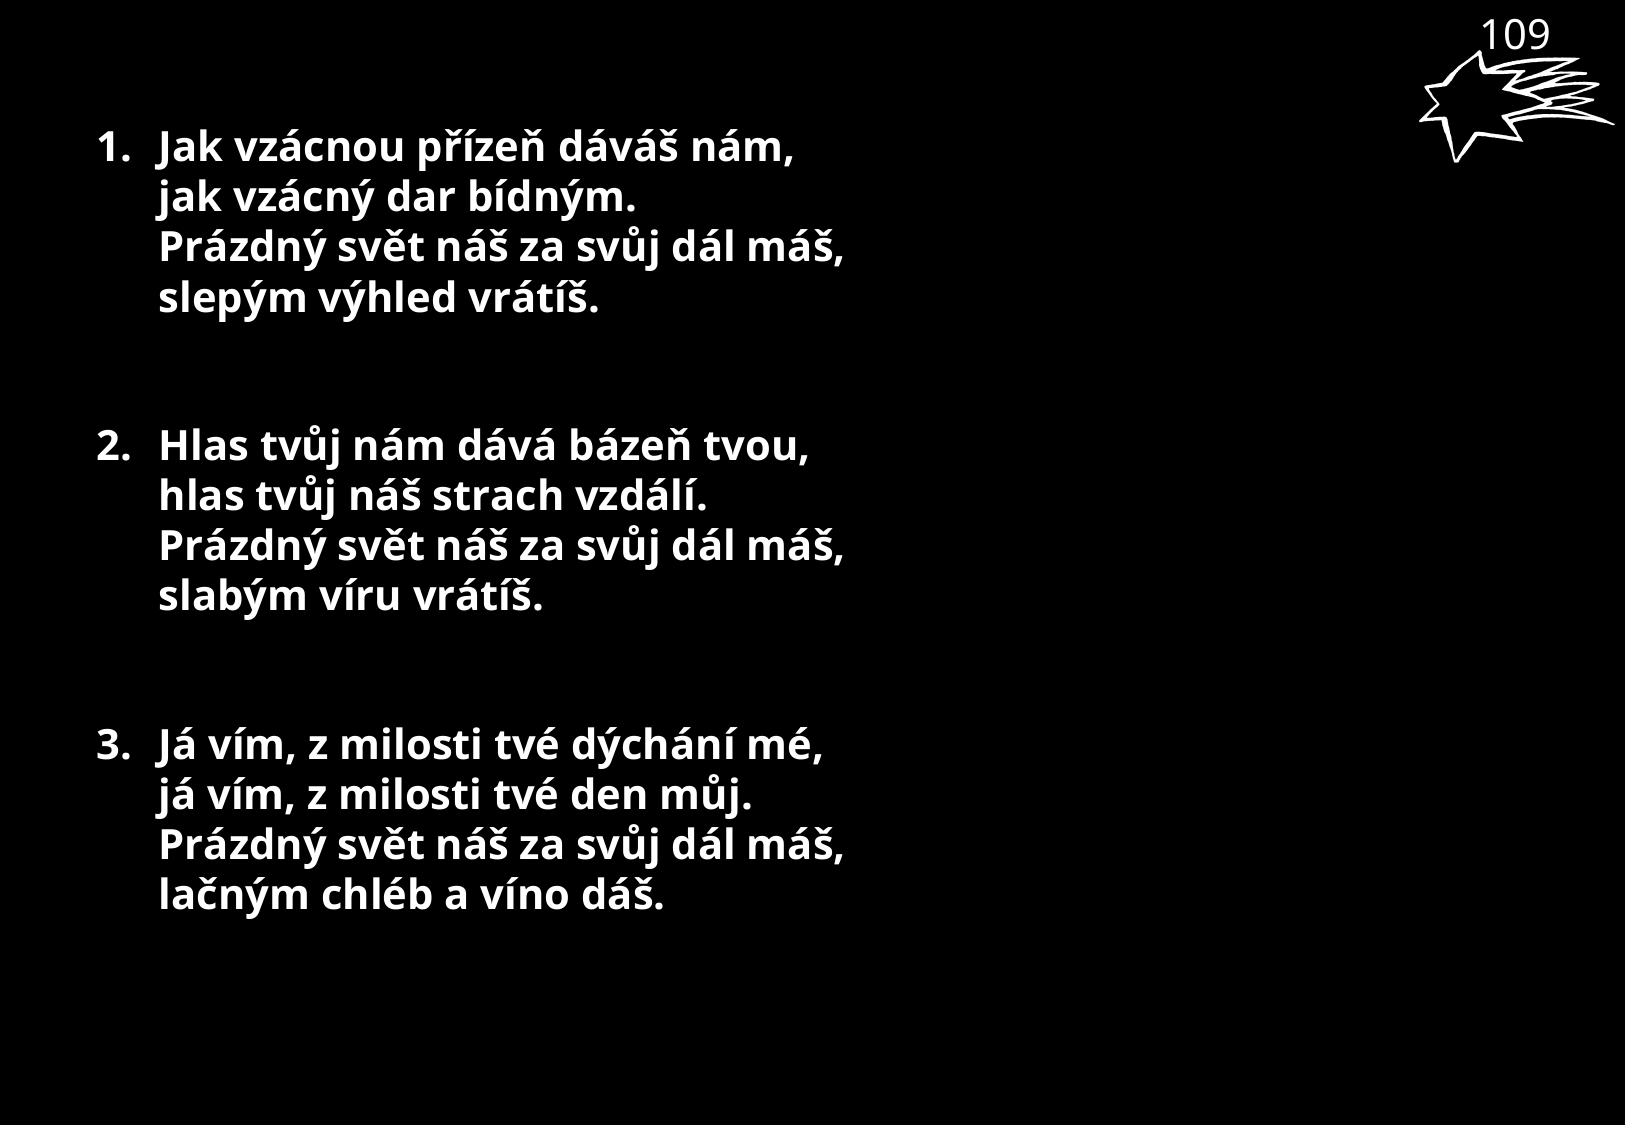

109
# Jak vzácnou přízeň dáváš nám, jak vzácný dar bídným. Prázdný svět náš za svůj dál máš, slepým výhled vrátíš.
Hlas tvůj nám dává bázeň tvou,
hlas tvůj náš strach vzdálí.
Prázdný svět náš za svůj dál máš,
slabým víru vrátíš.
Já vím, z milosti tvé dýchání mé,
já vím, z milosti tvé den můj.
Prázdný svět náš za svůj dál máš,
lačným chléb a víno dáš.